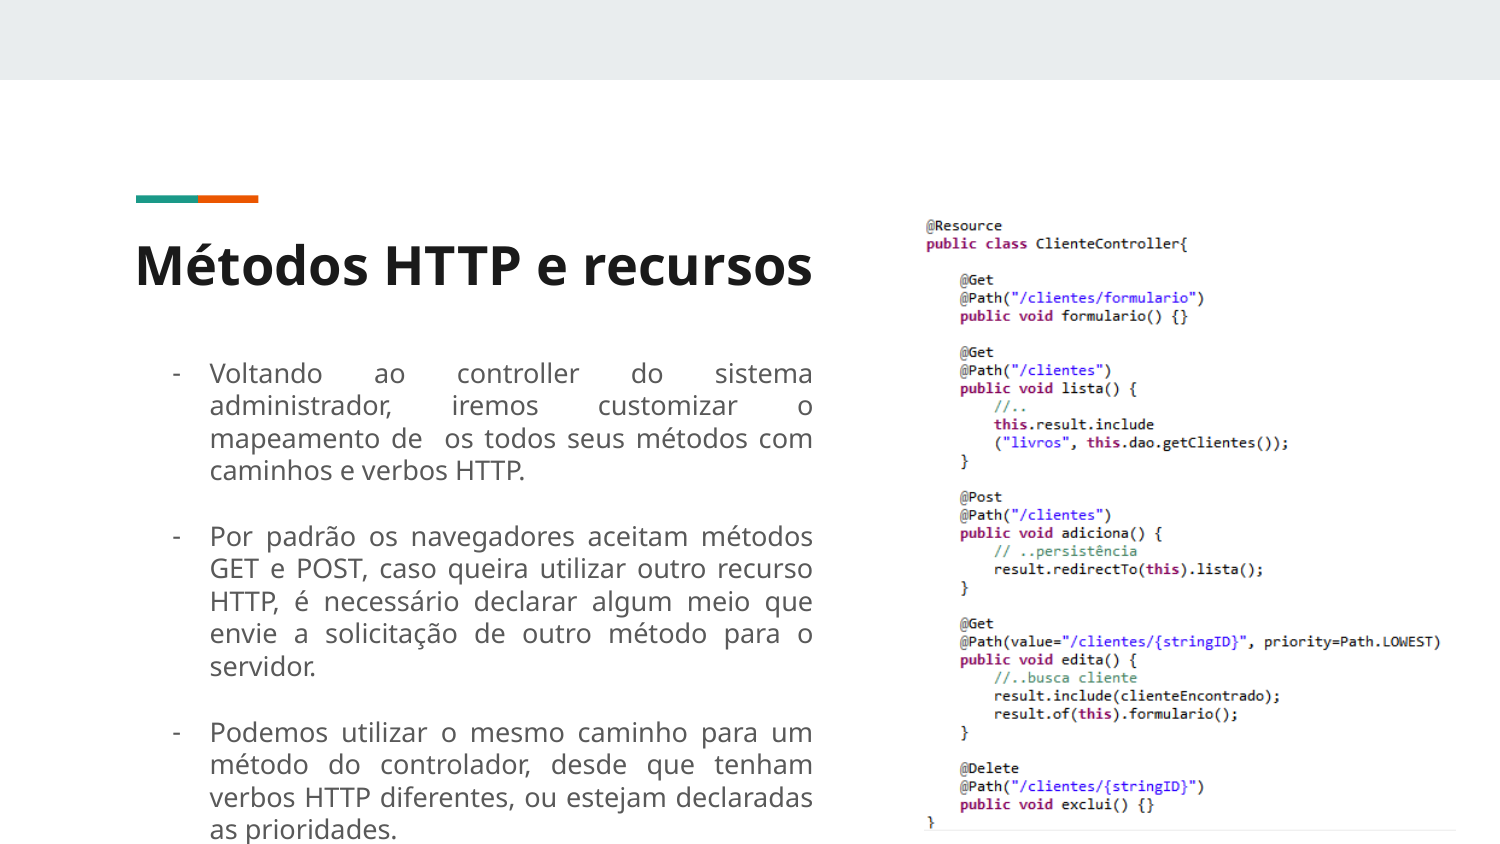

# Métodos HTTP e recursos
Voltando ao controller do sistema administrador, iremos customizar o mapeamento de os todos seus métodos com caminhos e verbos HTTP.
Por padrão os navegadores aceitam métodos GET e POST, caso queira utilizar outro recurso HTTP, é necessário declarar algum meio que envie a solicitação de outro método para o servidor.
Podemos utilizar o mesmo caminho para um método do controlador, desde que tenham verbos HTTP diferentes, ou estejam declaradas as prioridades.